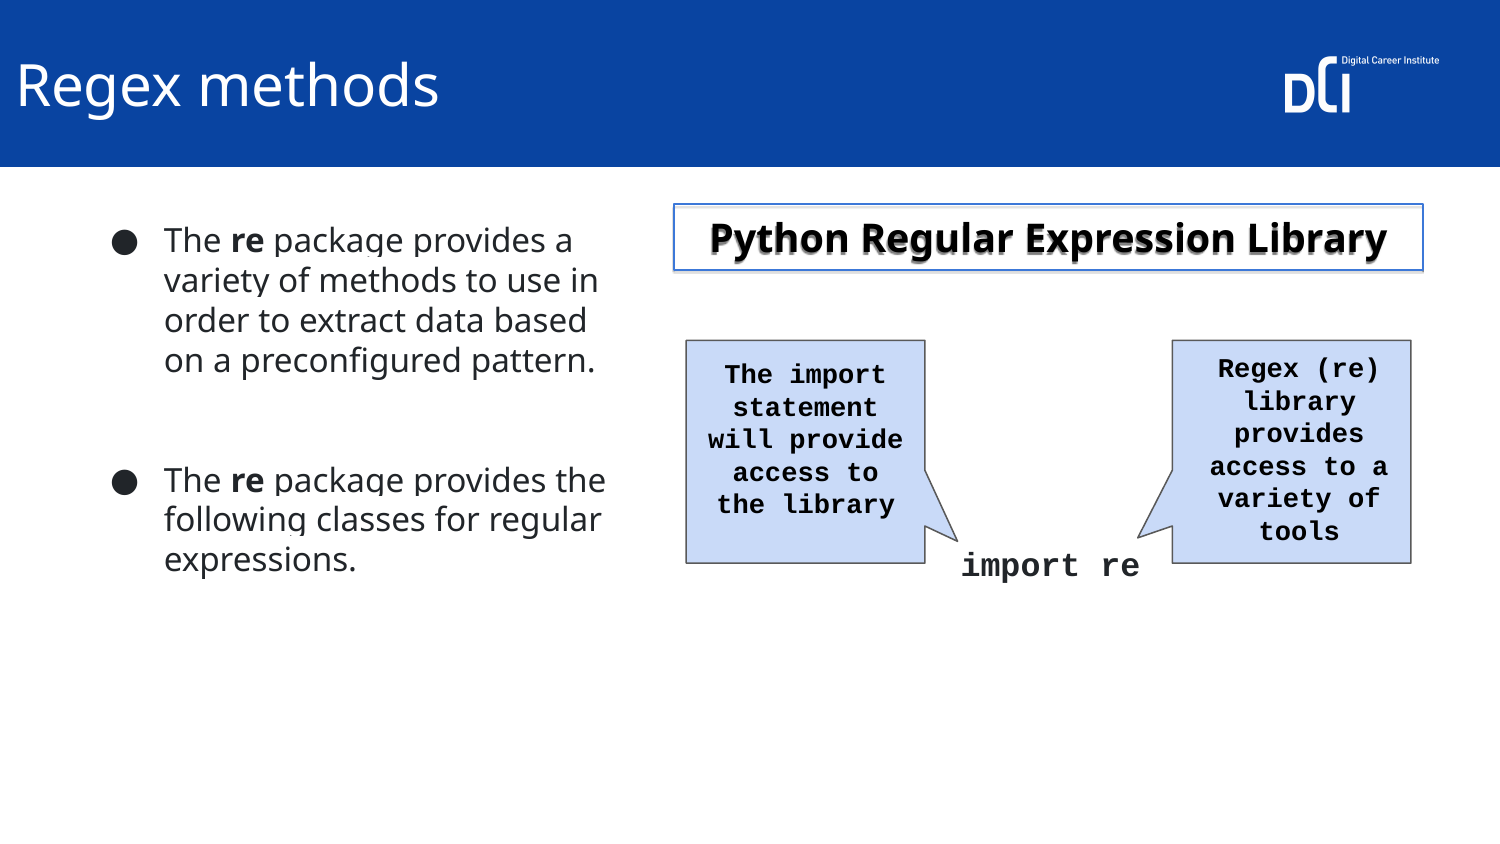

# Regex methods
The re package provides a variety of methods to use in order to extract data based on a preconfigured pattern.
The re package provides the following classes for regular expressions.
Python Regular Expression Library
Regex (re) library provides access to a variety of tools
The import statement will provide access to the library
import re